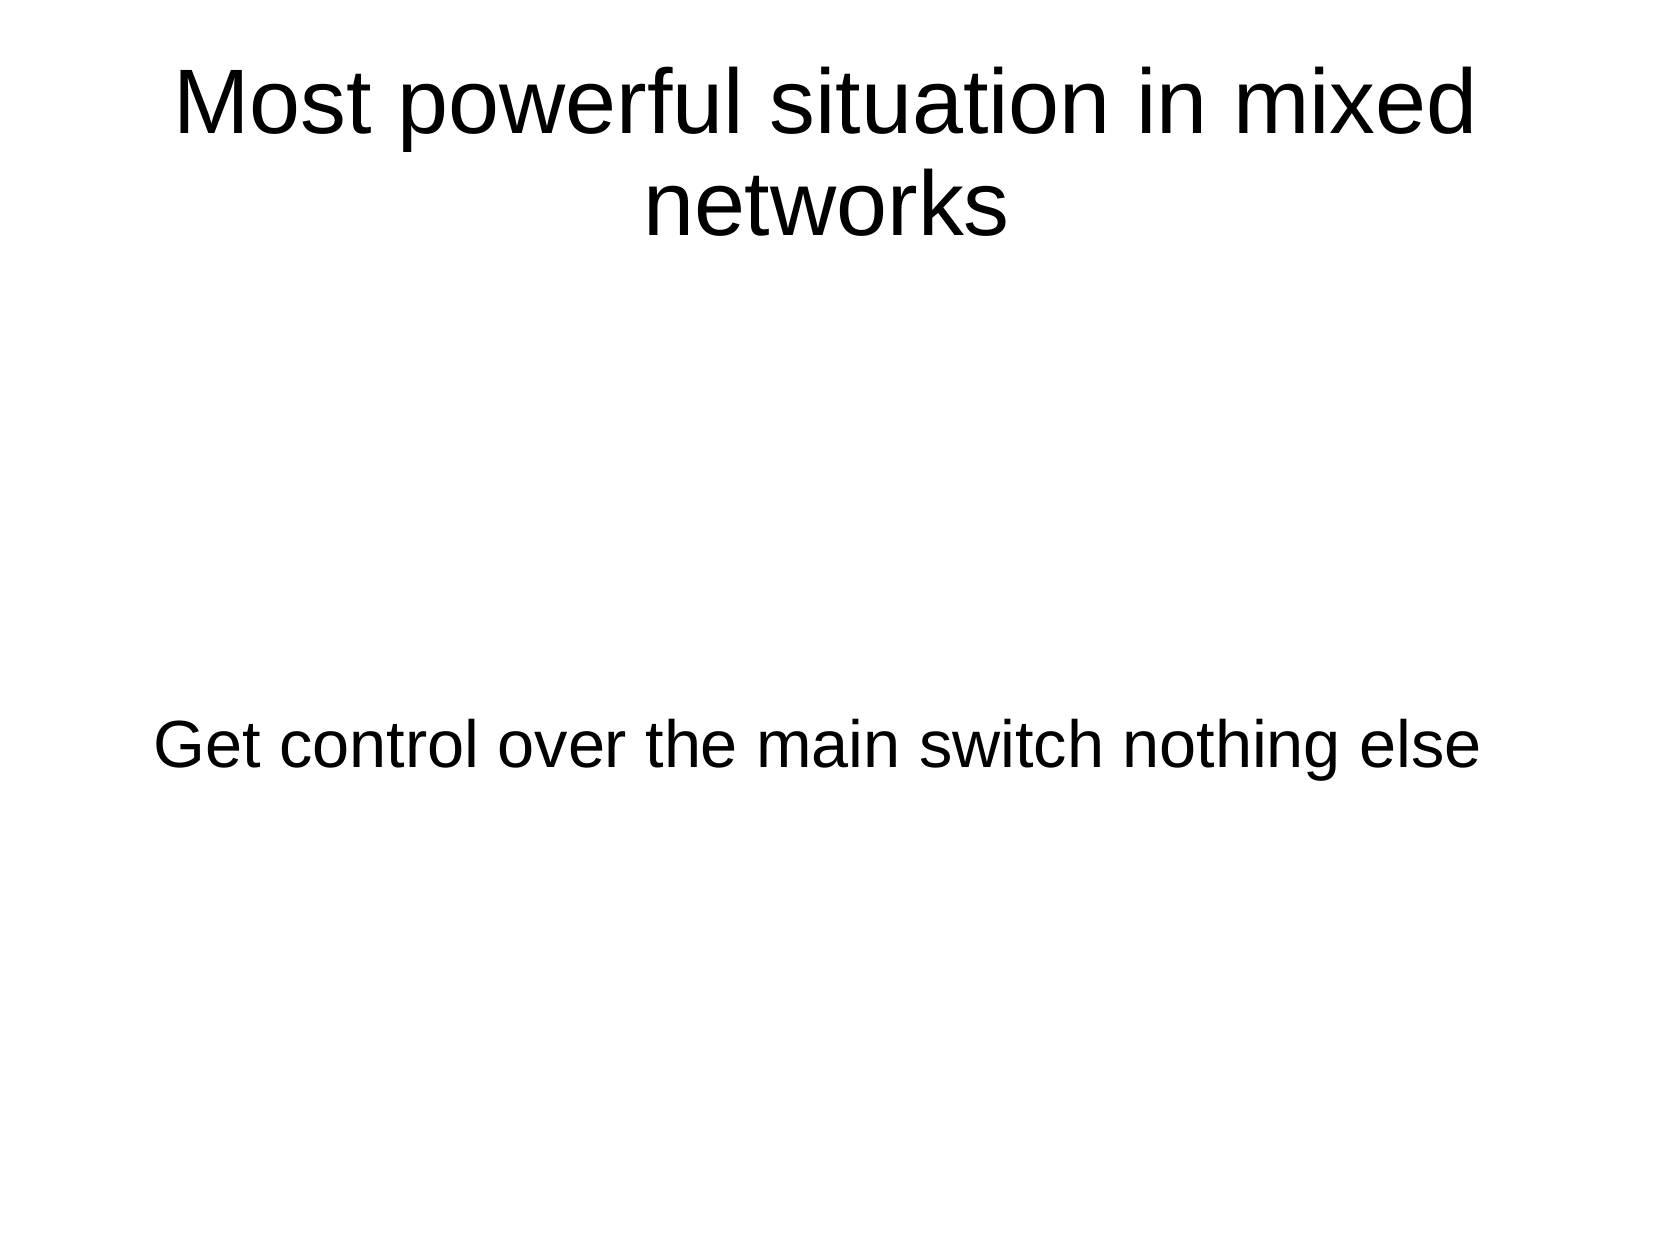

# Most powerful situation in mixed networks
Get control over the main switch nothing else